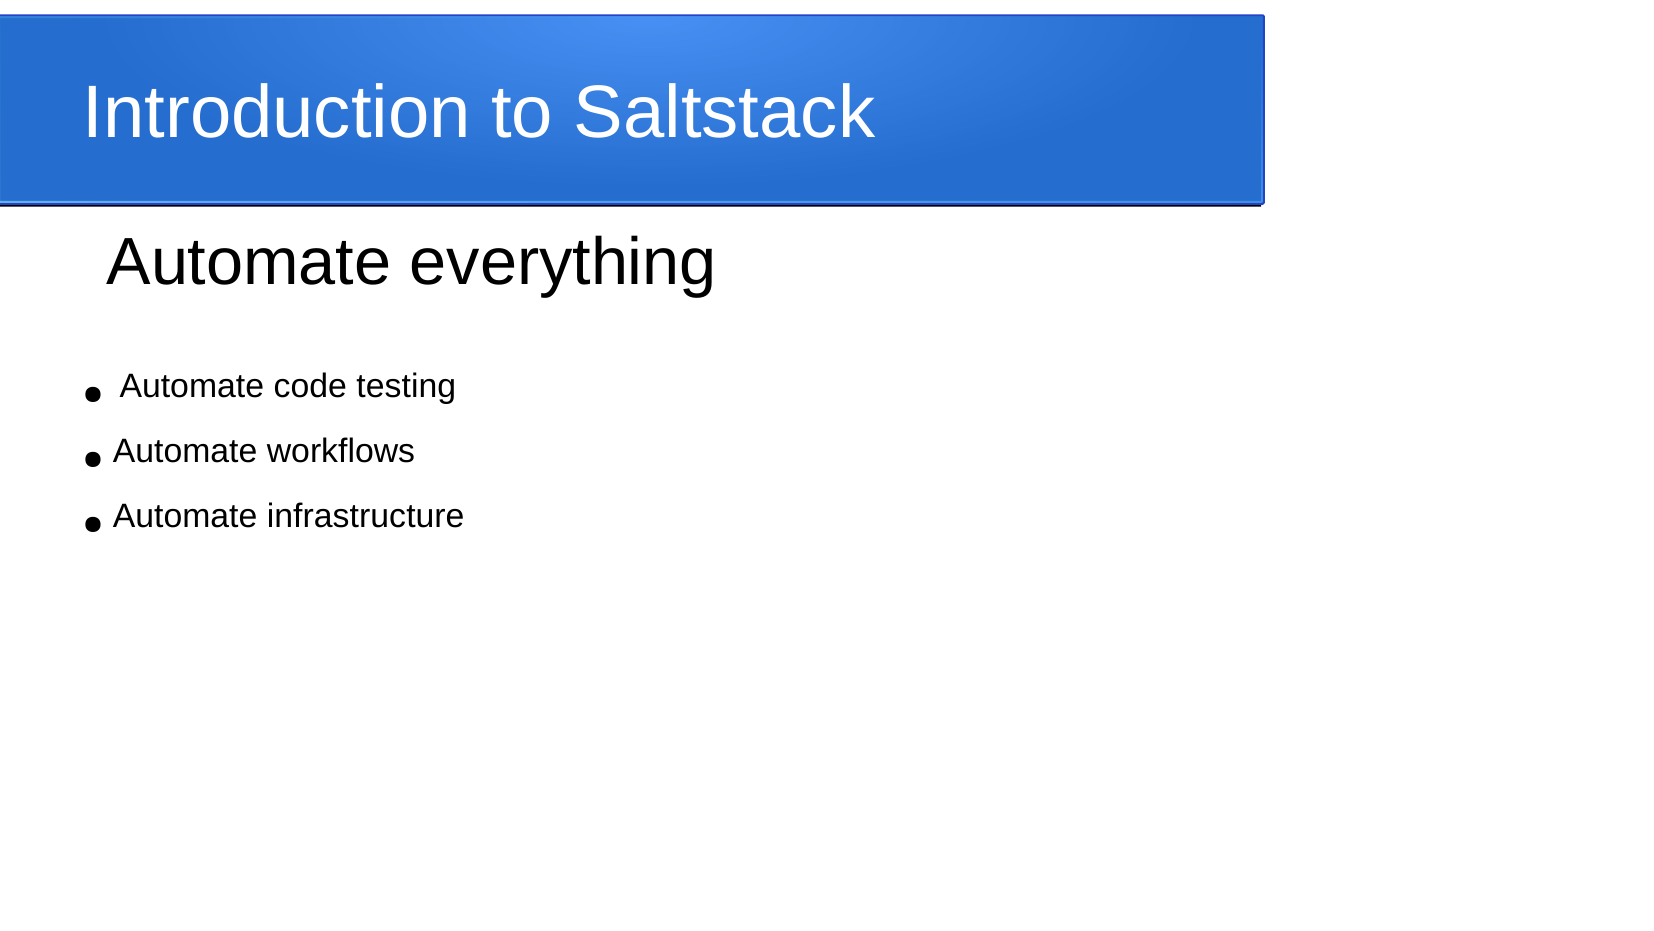

# Introduction to Saltstack
Automate everything
 Automate code testing
 Automate workflows
 Automate infrastructure